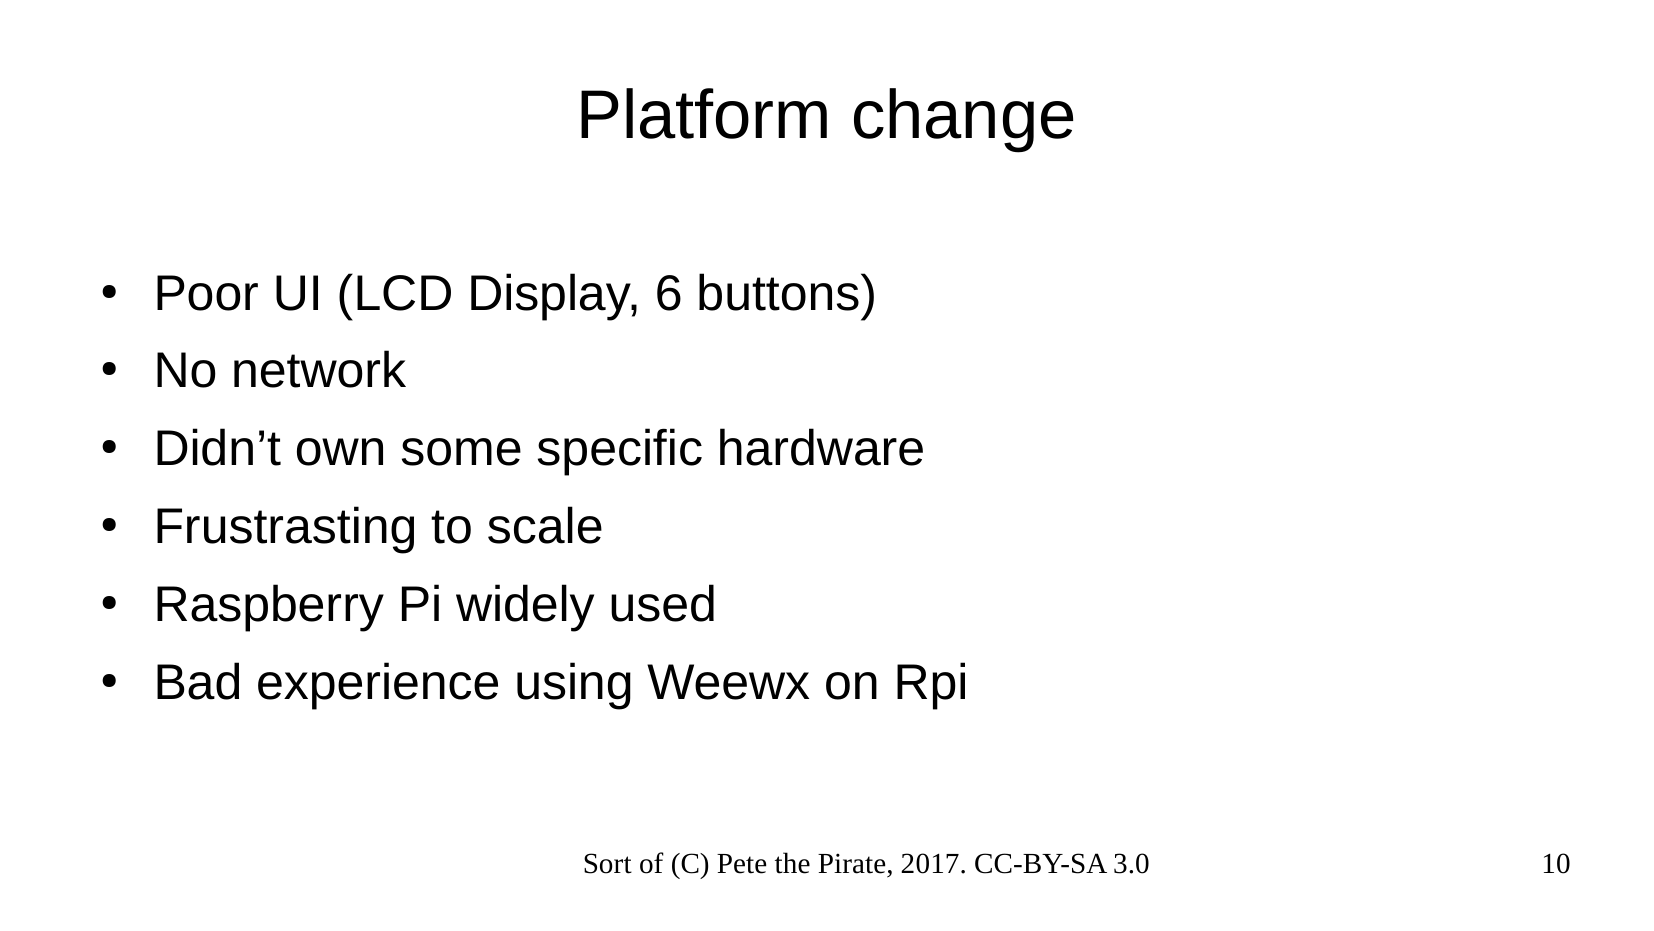

# Platform change
Poor UI (LCD Display, 6 buttons)
No network
Didn’t own some specific hardware
Frustrasting to scale
Raspberry Pi widely used
Bad experience using Weewx on Rpi
Sort of (C) Pete the Pirate, 2017. CC-BY-SA 3.0
10